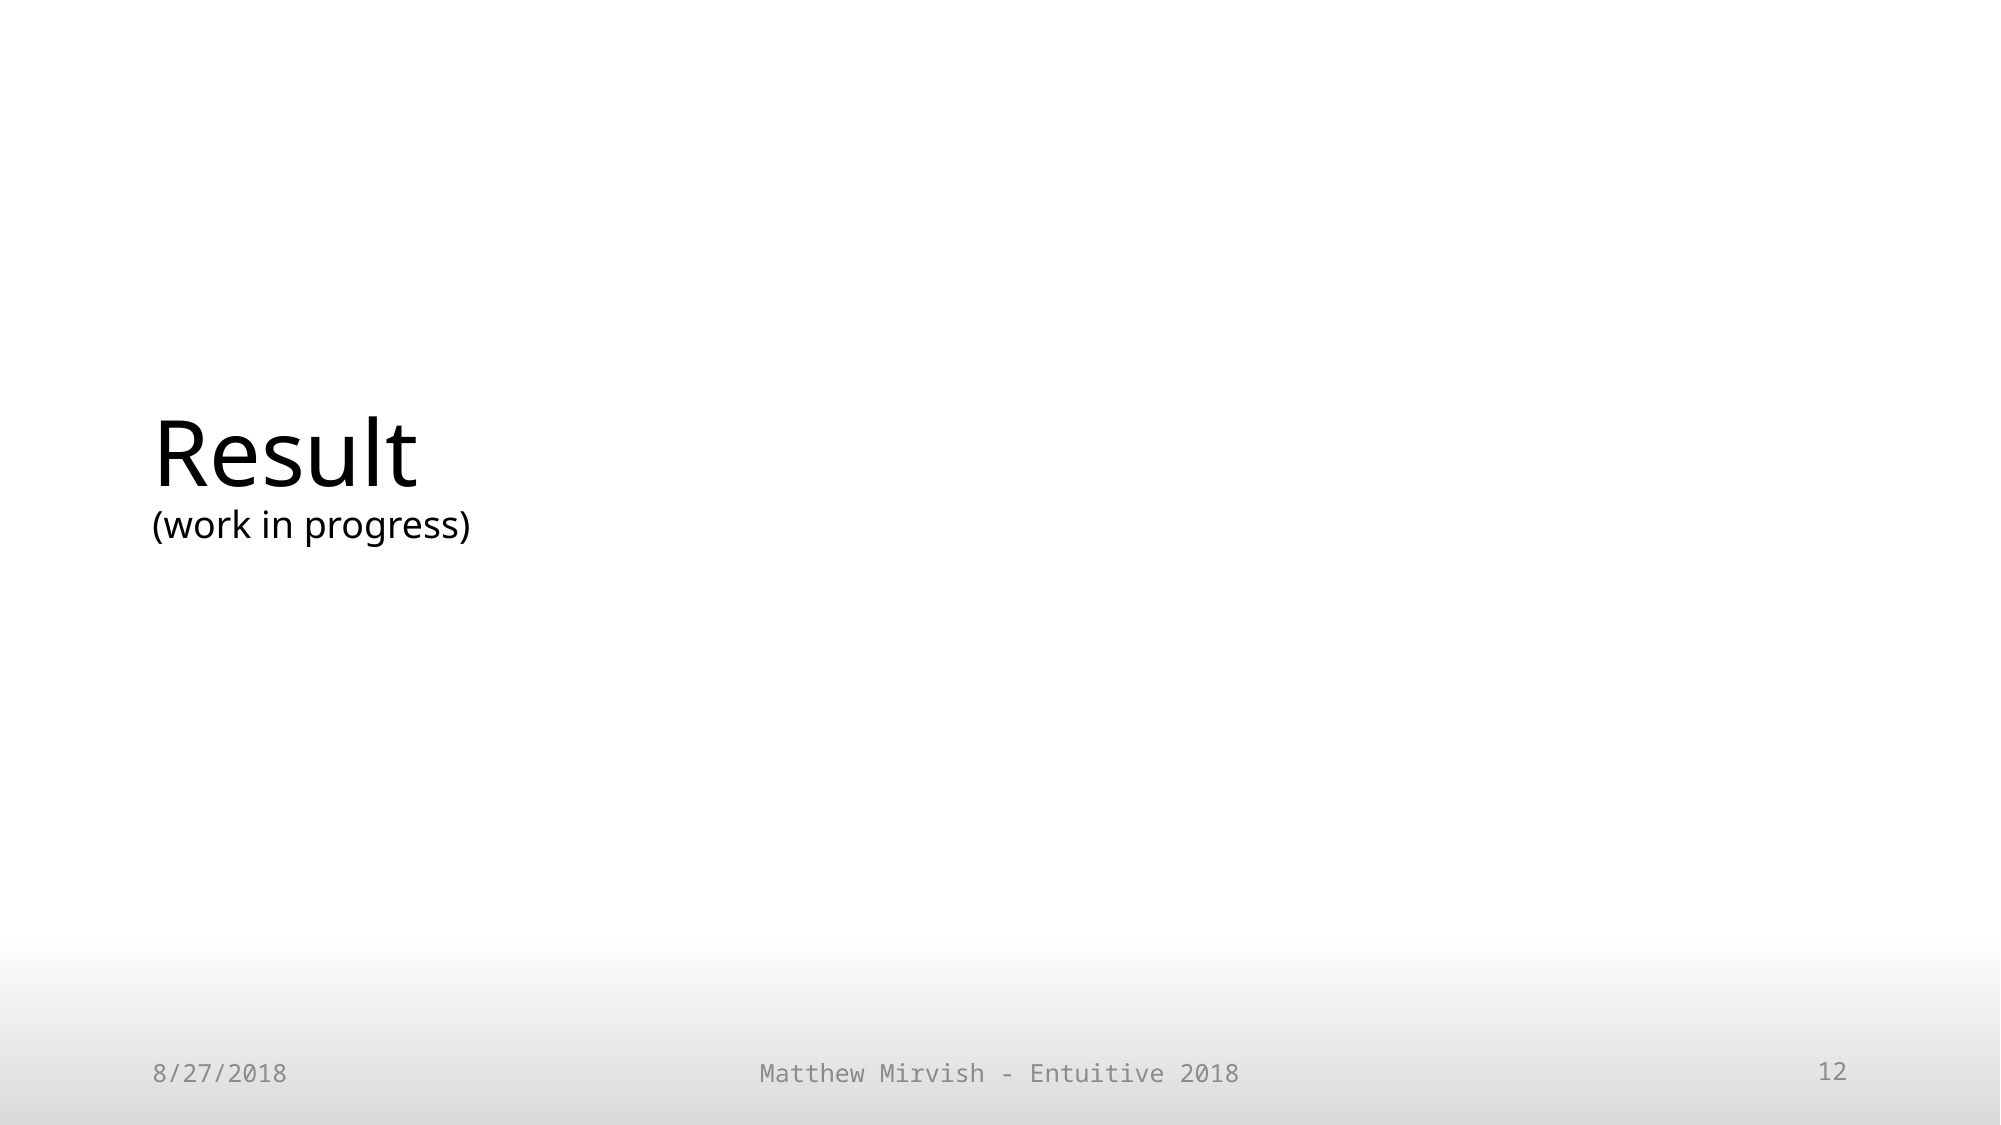

# Result (work in progress)
8/27/2018
Matthew Mirvish - Entuitive 2018